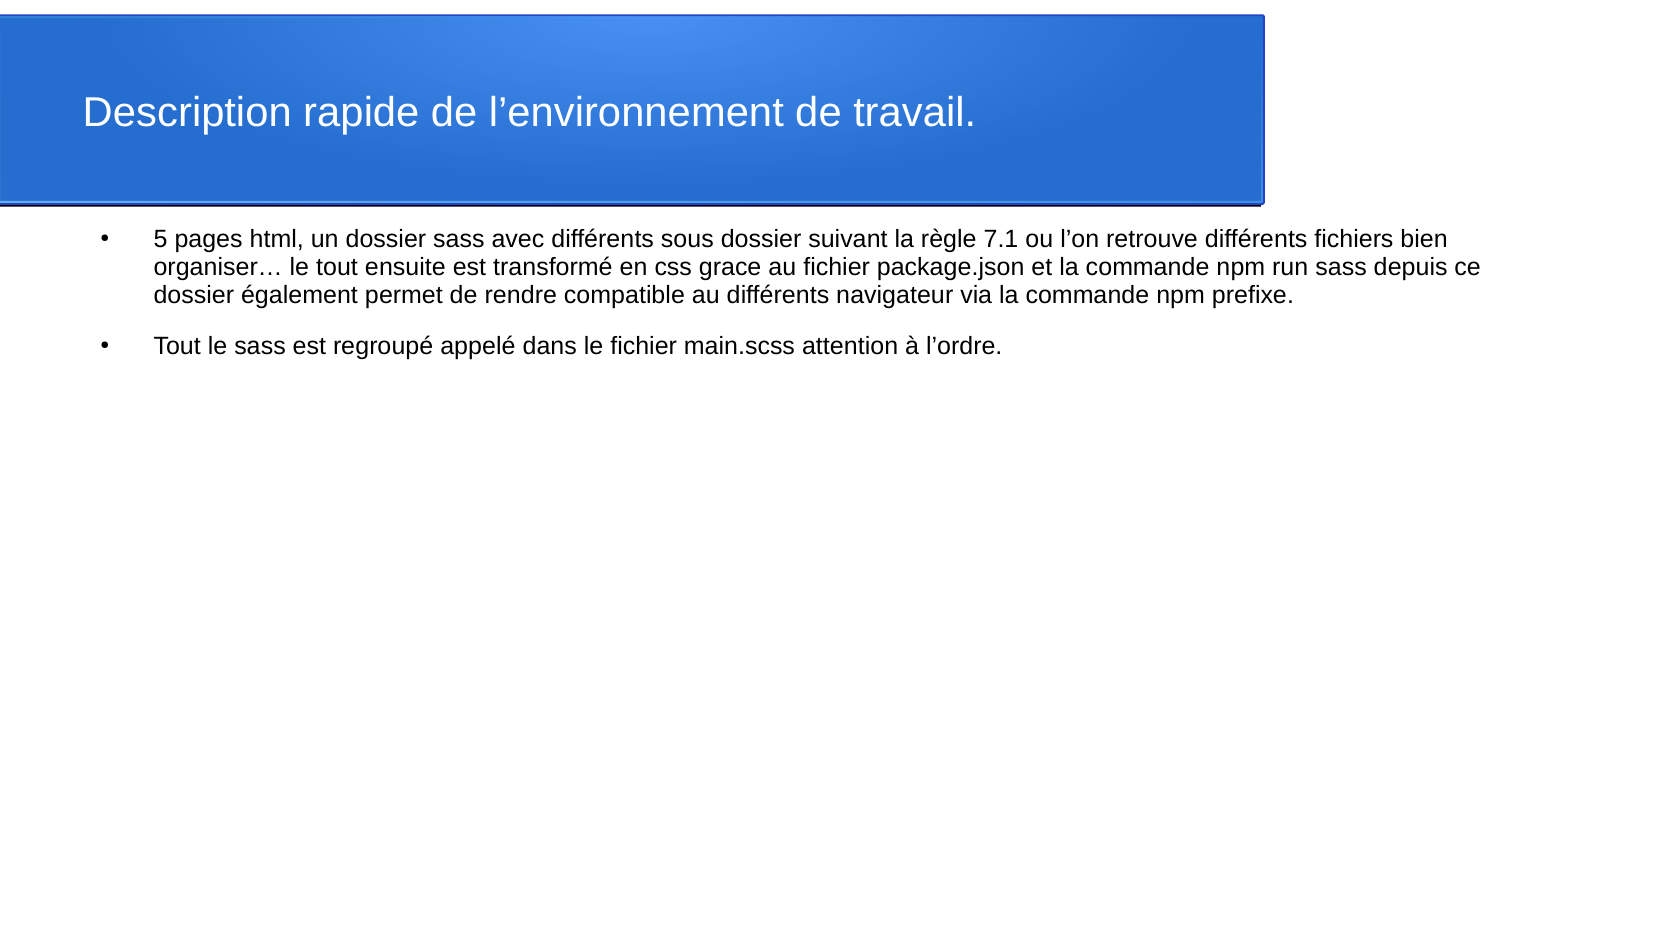

# Description rapide de l’environnement de travail.
5 pages html, un dossier sass avec différents sous dossier suivant la règle 7.1 ou l’on retrouve différents fichiers bien organiser… le tout ensuite est transformé en css grace au fichier package.json et la commande npm run sass depuis ce dossier également permet de rendre compatible au différents navigateur via la commande npm prefixe.
Tout le sass est regroupé appelé dans le fichier main.scss attention à l’ordre.